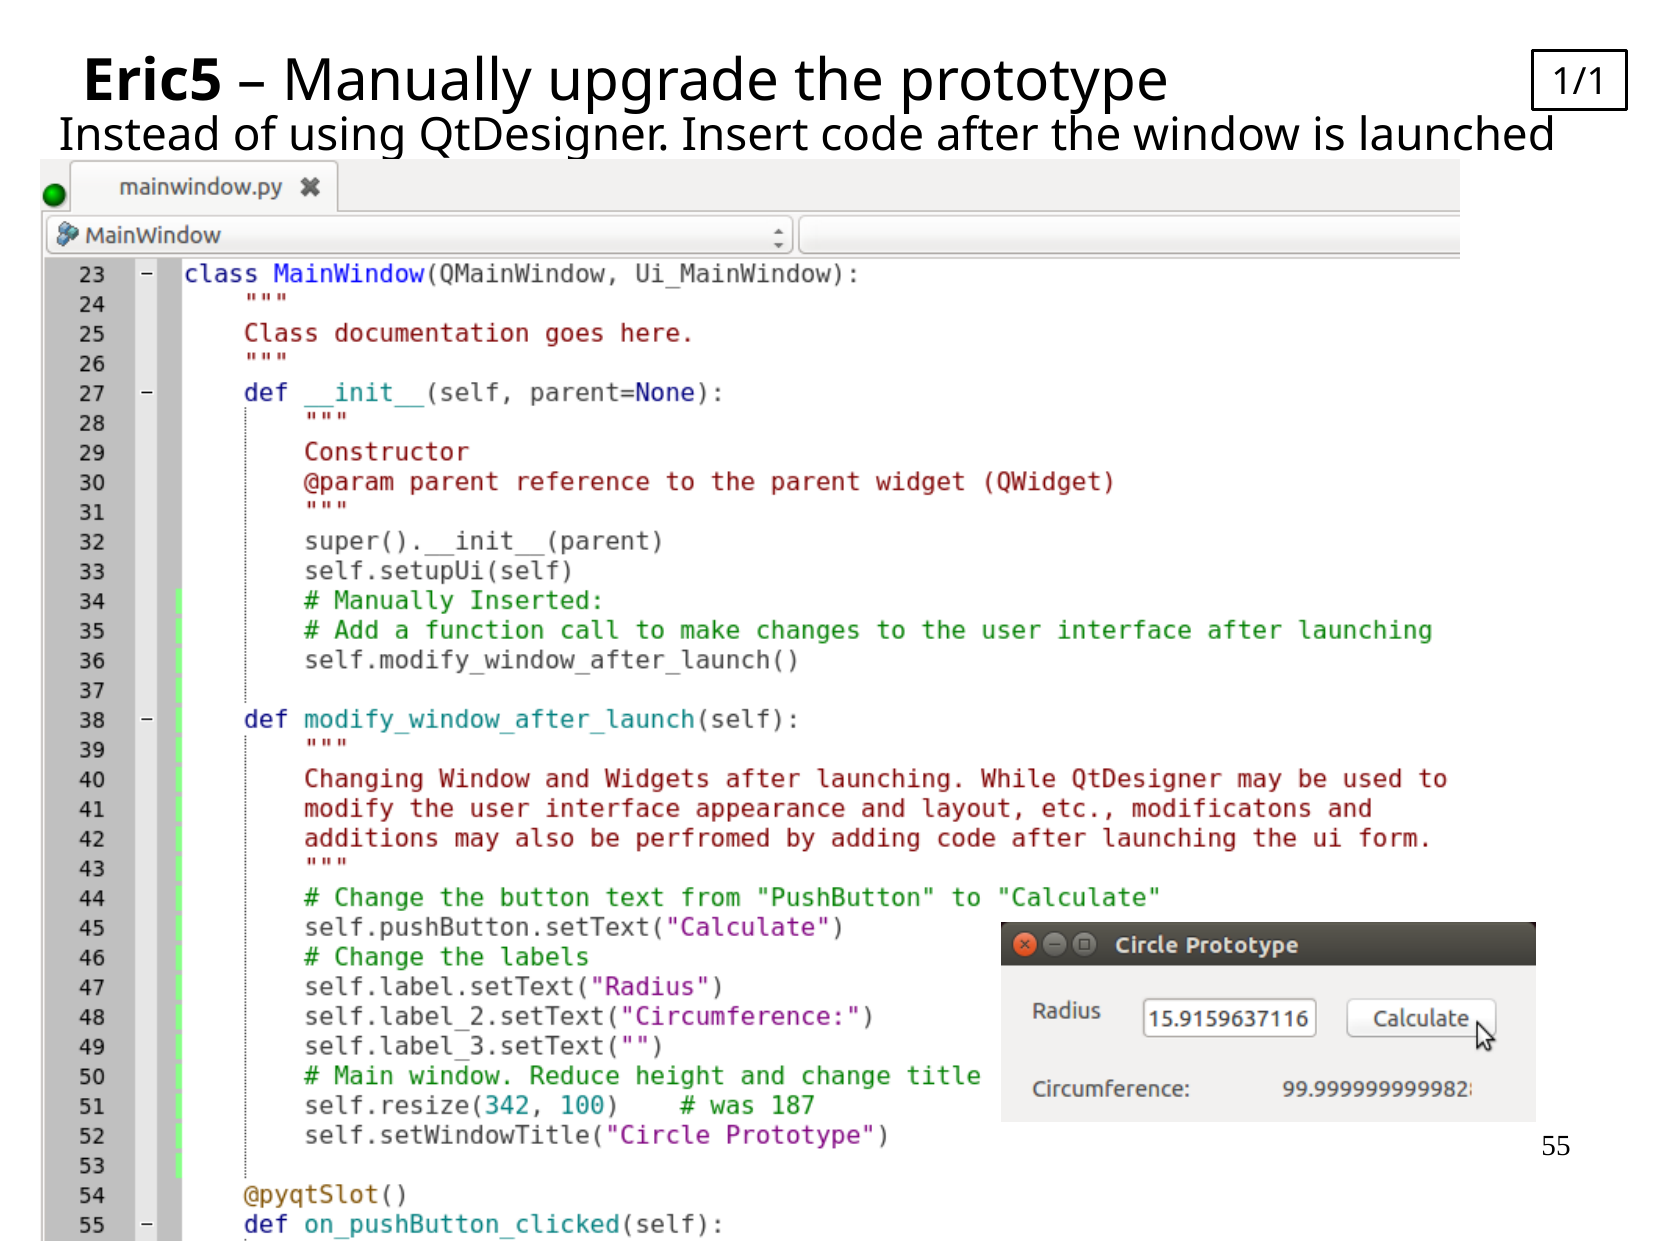

# Eric5 – Manually upgrade the prototype
1/1
Instead of using QtDesigner. Insert code after the window is launched
55